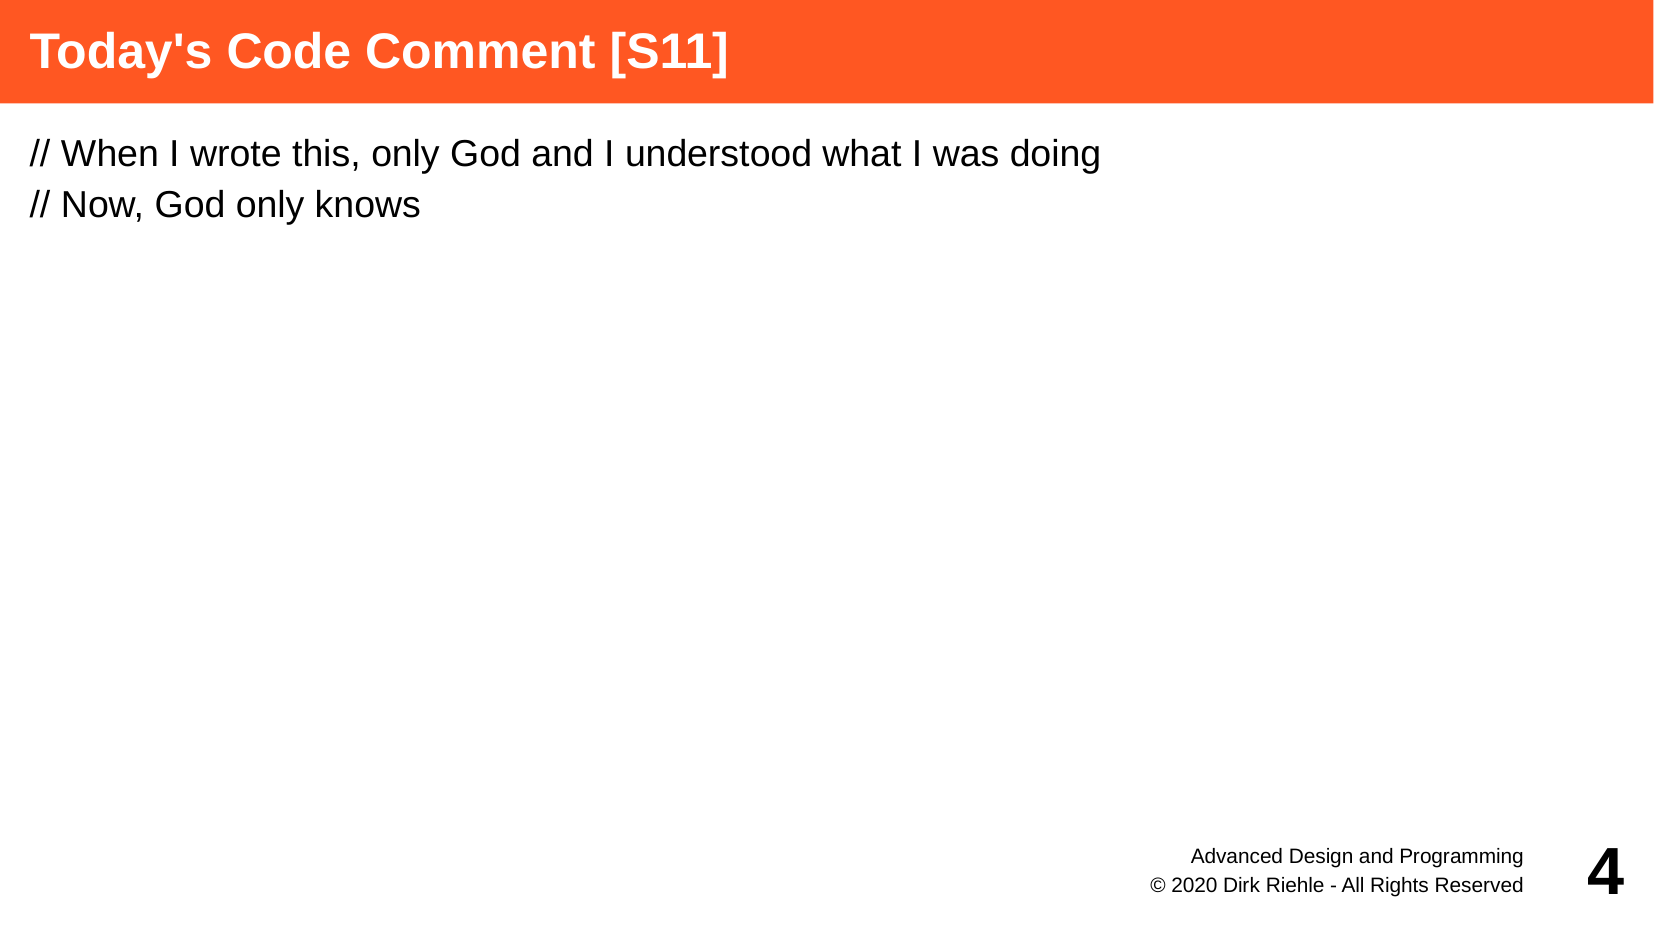

# Today's Code Comment [S11]
// When I wrote this, only God and I understood what I was doing
// Now, God only knows
Advanced Design and Programming
4
© 2020 Dirk Riehle - All Rights Reserved